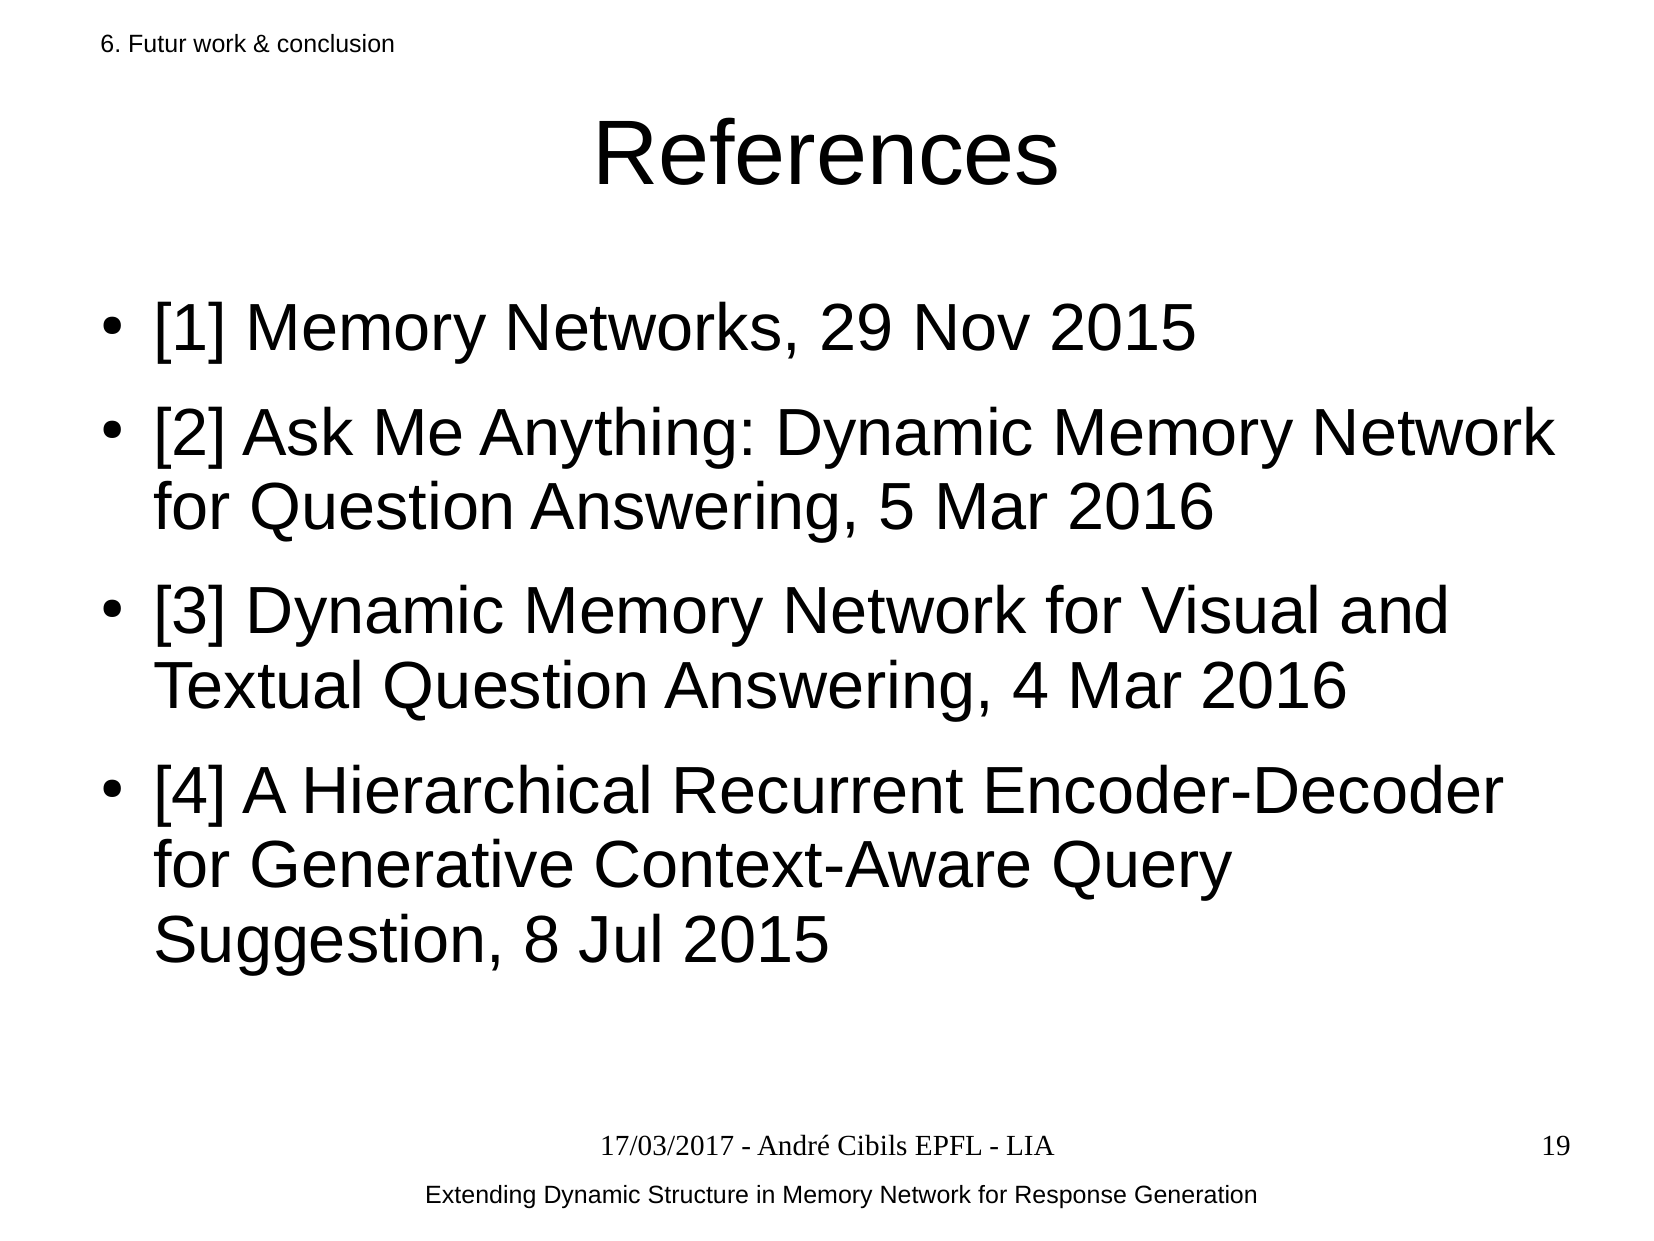

6. Futur work & conclusion
# References
[1] Memory Networks, 29 Nov 2015
[2] Ask Me Anything: Dynamic Memory Network for Question Answering, 5 Mar 2016
[3] Dynamic Memory Network for Visual and Textual Question Answering, 4 Mar 2016
[4] A Hierarchical Recurrent Encoder-Decoder for Generative Context-Aware Query Suggestion, 8 Jul 2015
17/03/2017 - André Cibils EPFL - LIA
19
Extending Dynamic Structure in Memory Network for Response Generation